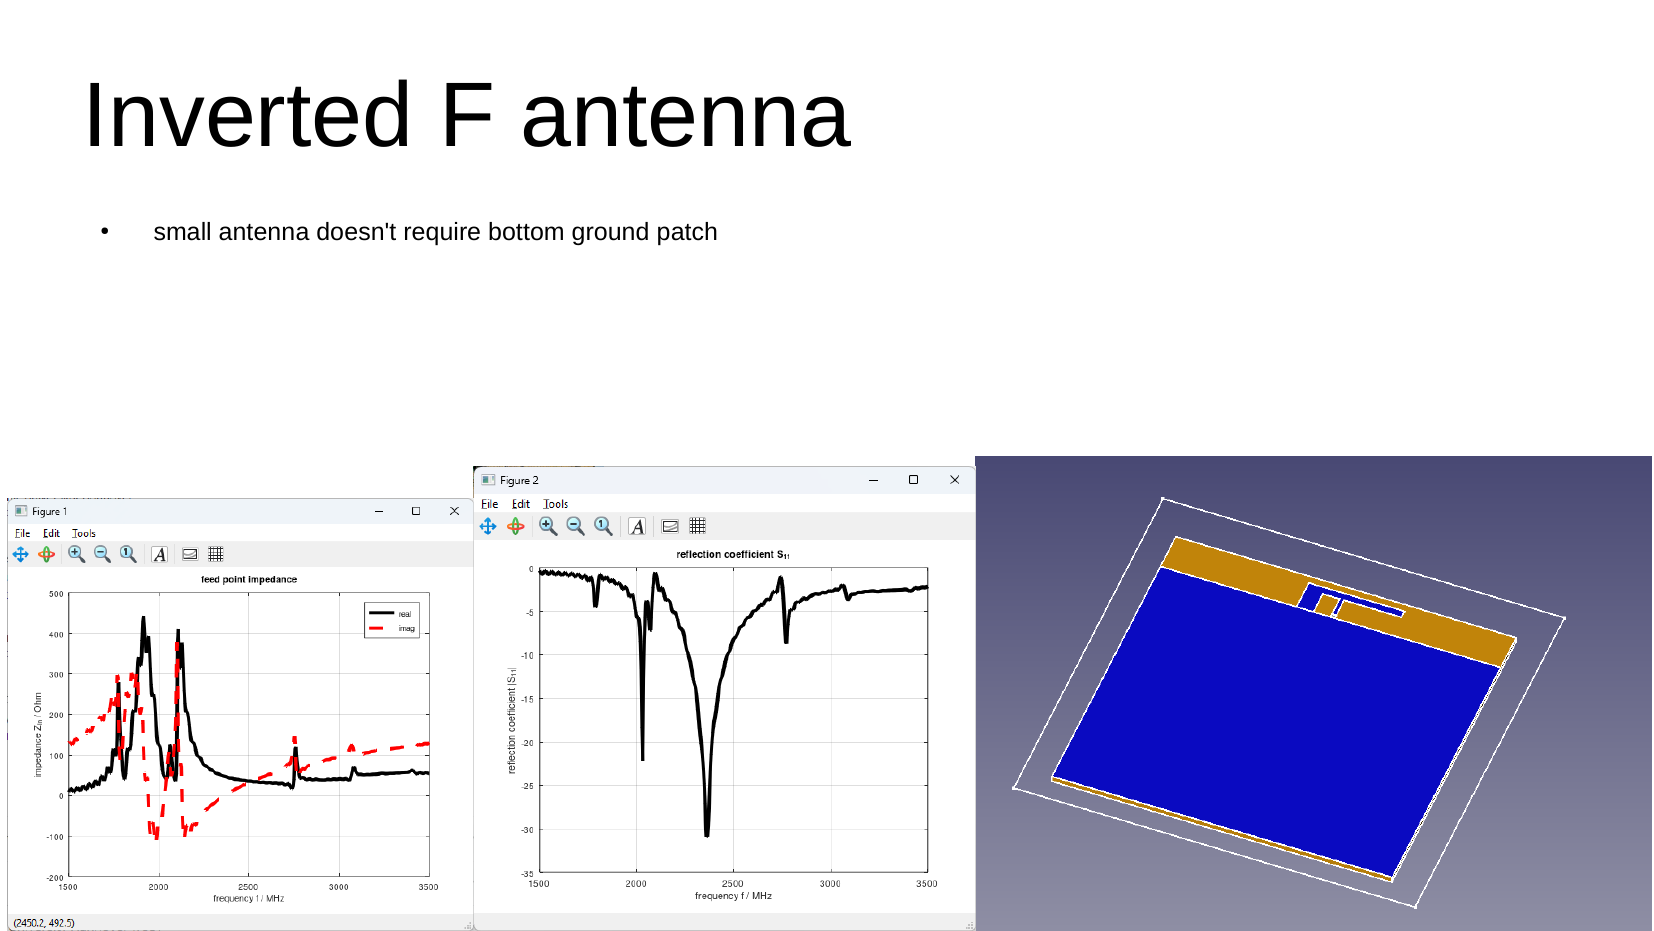

# Inverted F antenna
small antenna doesn't require bottom ground patch